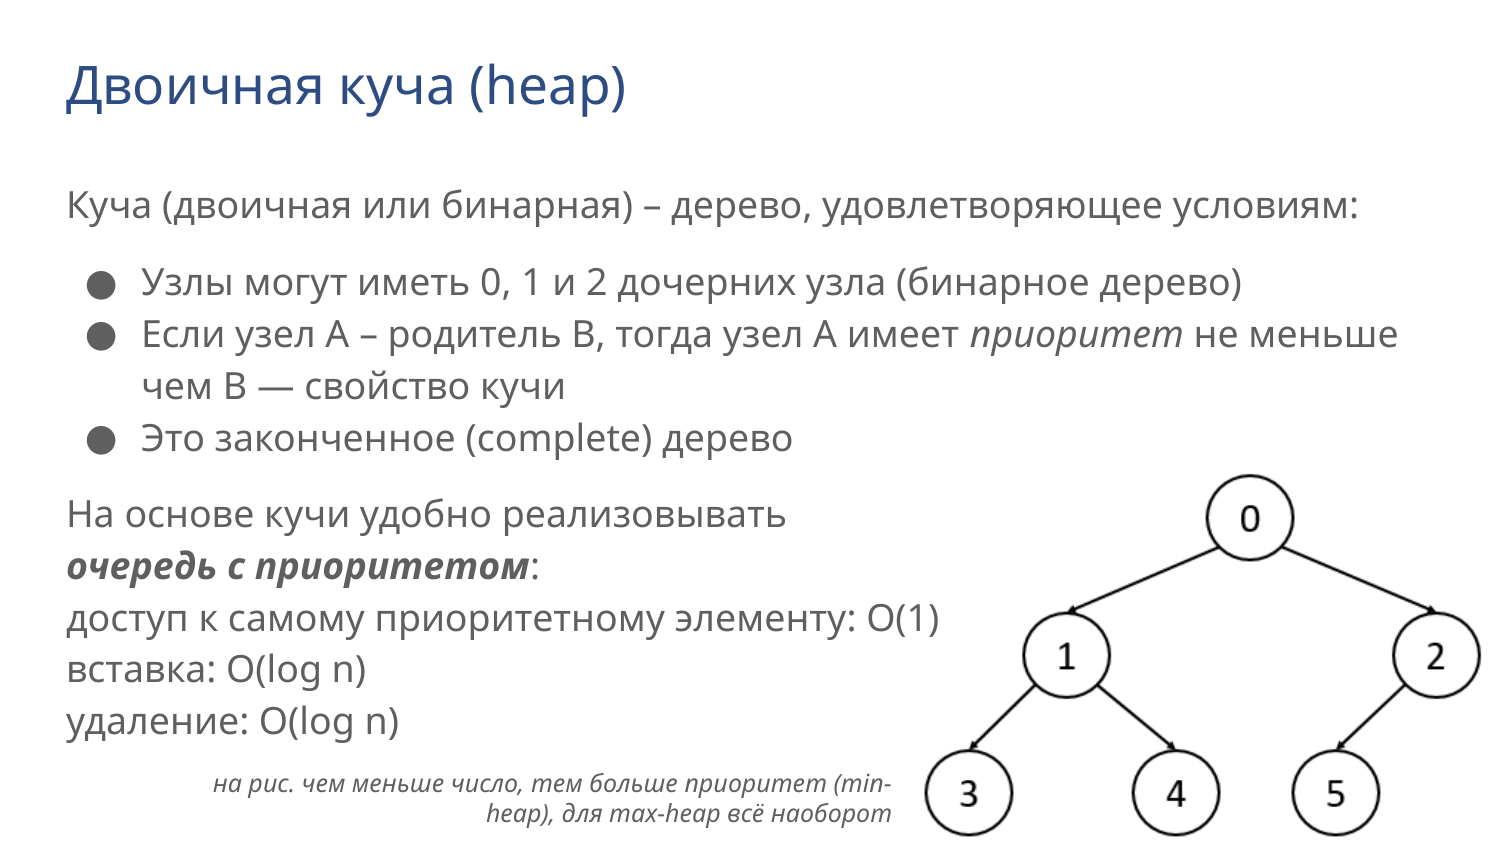

# Двоичная куча (heap)
Куча (двоичная или бинарная) – дерево, удовлетворяющее условиям:
Узлы могут иметь 0, 1 и 2 дочерних узла (бинарное дерево)
Если узел A – родитель B, тогда узел А имеет приоритет не меньше чем B — свойство кучи
Это законченное (complete) дерево
На основе кучи удобно реализовывать
очередь с приоритетом:
доступ к самому приоритетному элементу: O(1)
вставка: O(log n)
удаление: O(log n)
на рис. чем меньше число, тем больше приоритет (min-heap), для max-heap всё наоборот